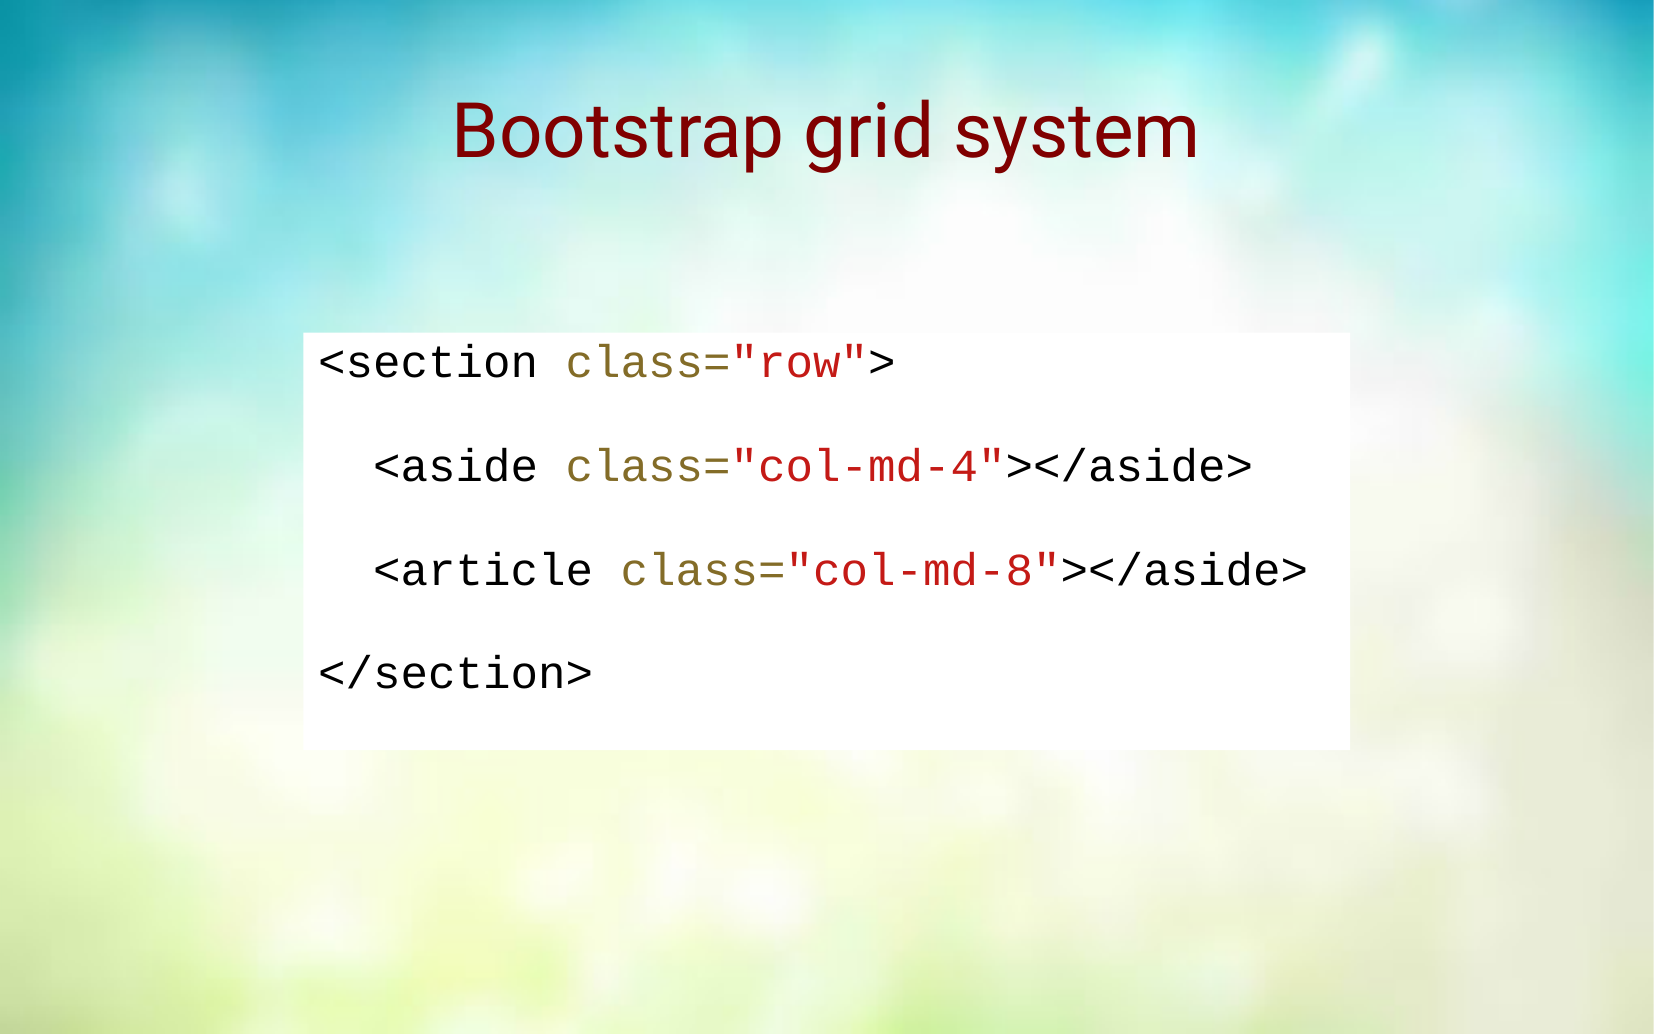

# Bootstrap grid system
<section class="row">
 <aside class="col-md-4"></aside>
 <article class="col-md-8"></aside>
</section>